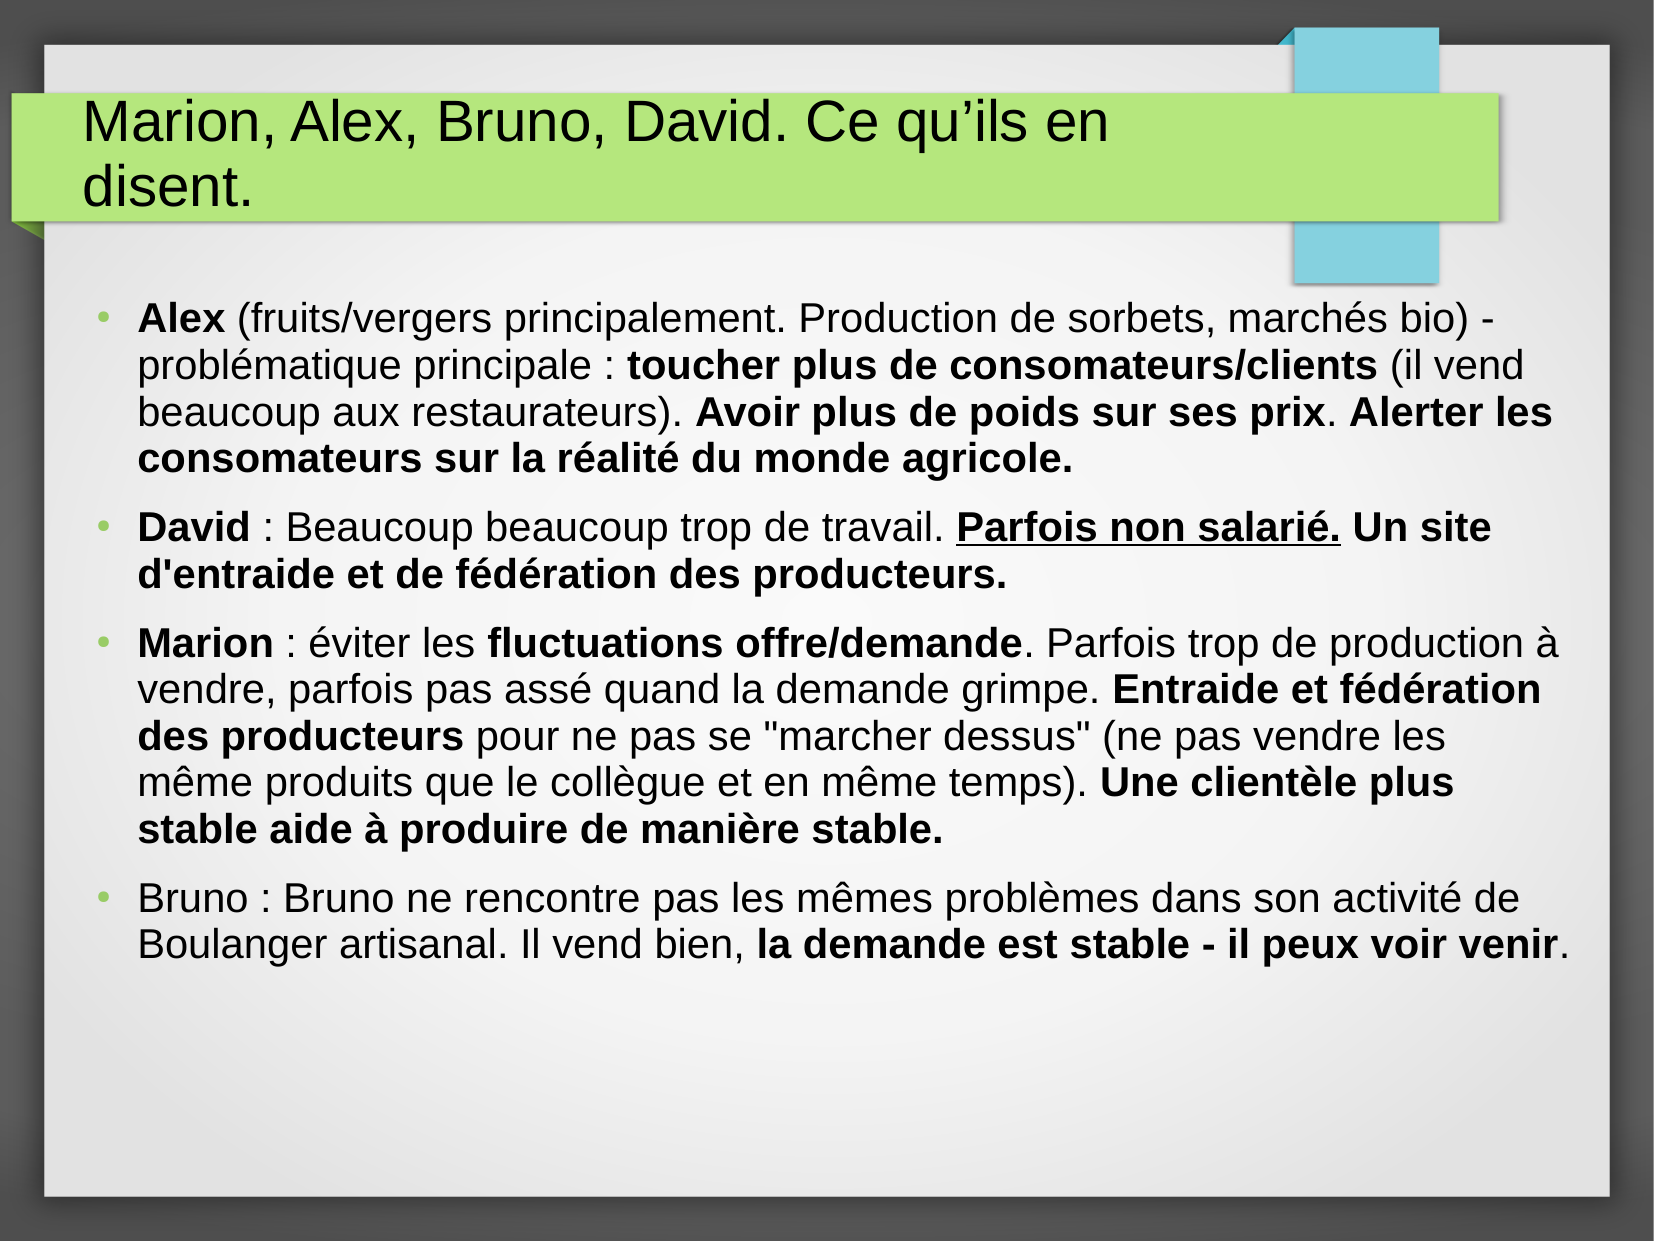

# Marion, Alex, Bruno, David. Ce qu’ils en disent.
Alex (fruits/vergers principalement. Production de sorbets, marchés bio) - problématique principale : toucher plus de consomateurs/clients (il vend beaucoup aux restaurateurs). Avoir plus de poids sur ses prix. Alerter les consomateurs sur la réalité du monde agricole.
David : Beaucoup beaucoup trop de travail. Parfois non salarié. Un site d'entraide et de fédération des producteurs.
Marion : éviter les fluctuations offre/demande. Parfois trop de production à vendre, parfois pas assé quand la demande grimpe. Entraide et fédération des producteurs pour ne pas se "marcher dessus" (ne pas vendre les même produits que le collègue et en même temps). Une clientèle plus stable aide à produire de manière stable.
Bruno : Bruno ne rencontre pas les mêmes problèmes dans son activité de Boulanger artisanal. Il vend bien, la demande est stable - il peux voir venir.